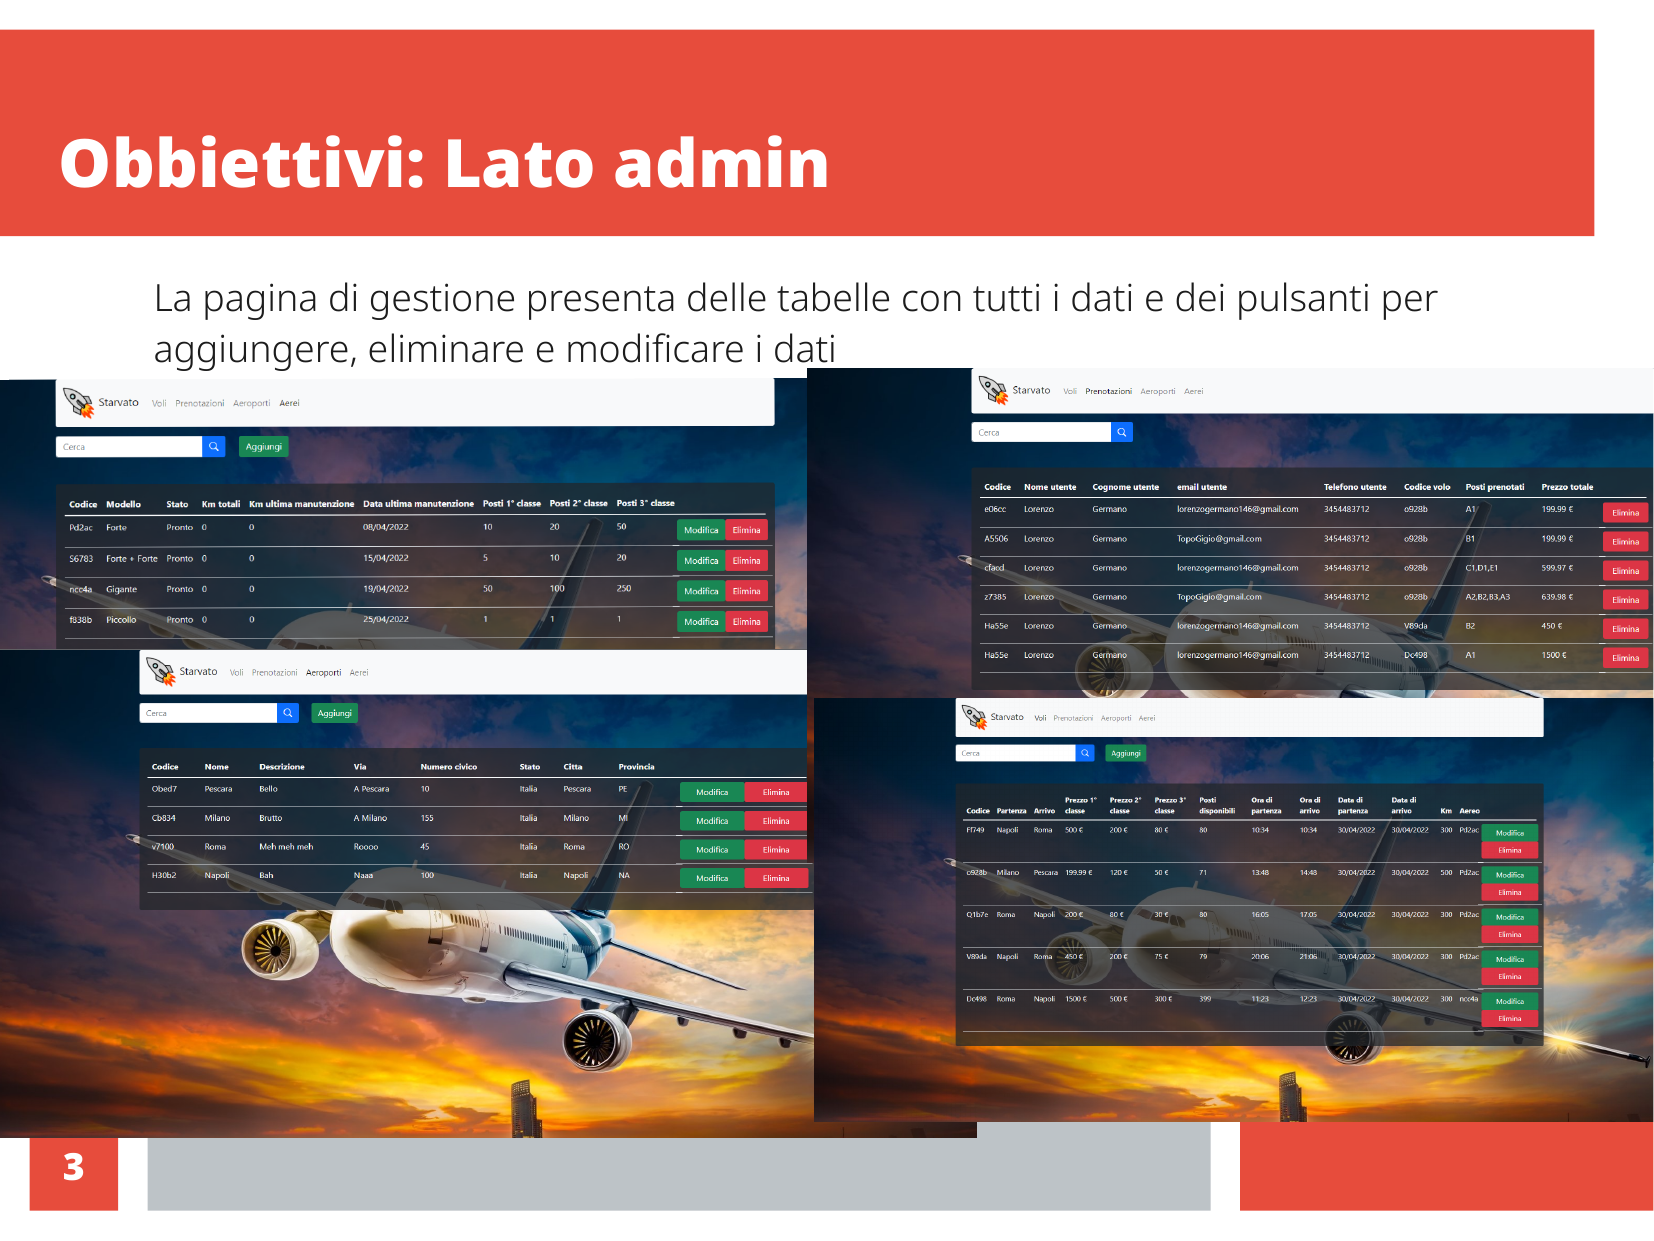

# Obbiettivi: Lato admin
La pagina di gestione presenta delle tabelle con tutti i dati e dei pulsanti per aggiungere, eliminare e modificare i dati
3